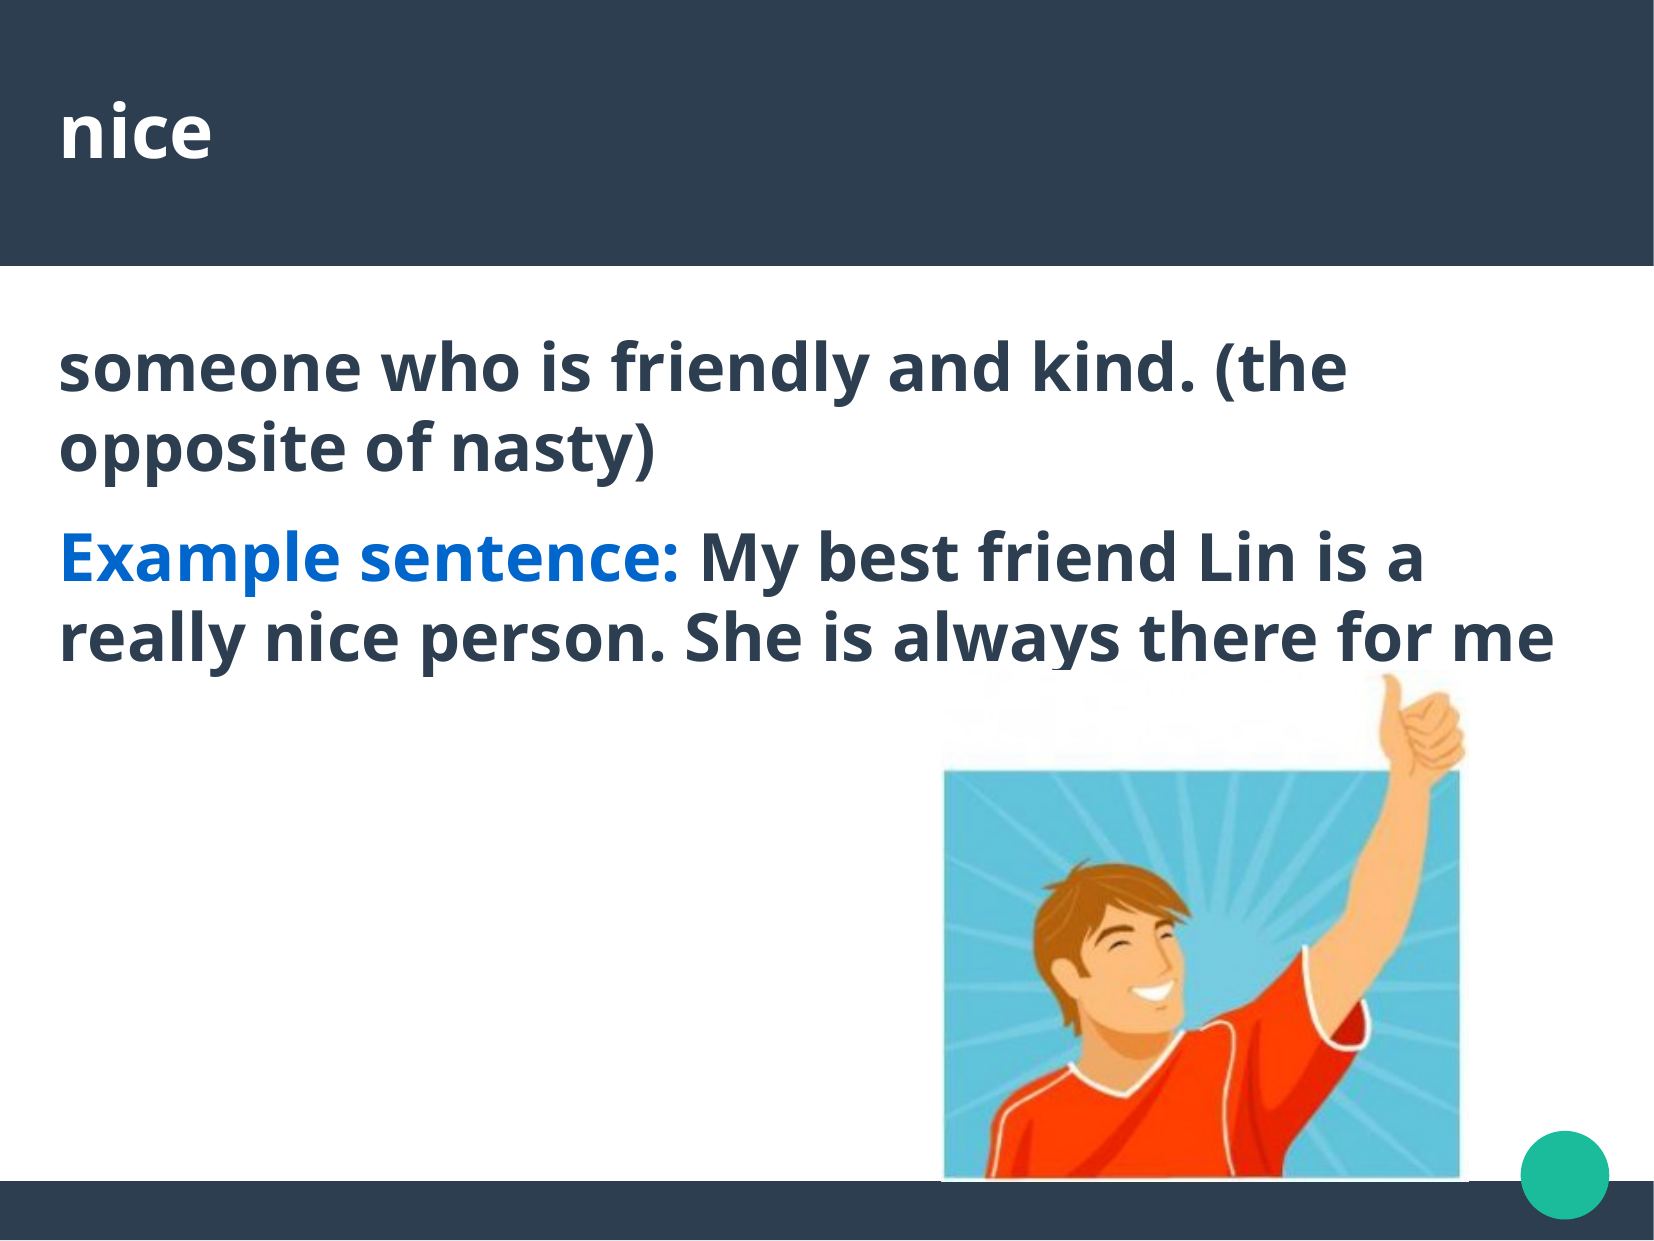

# nice
someone who is friendly and kind. (the opposite of nasty)
Example sentence: My best friend Lin is a really nice person. She is always there for me